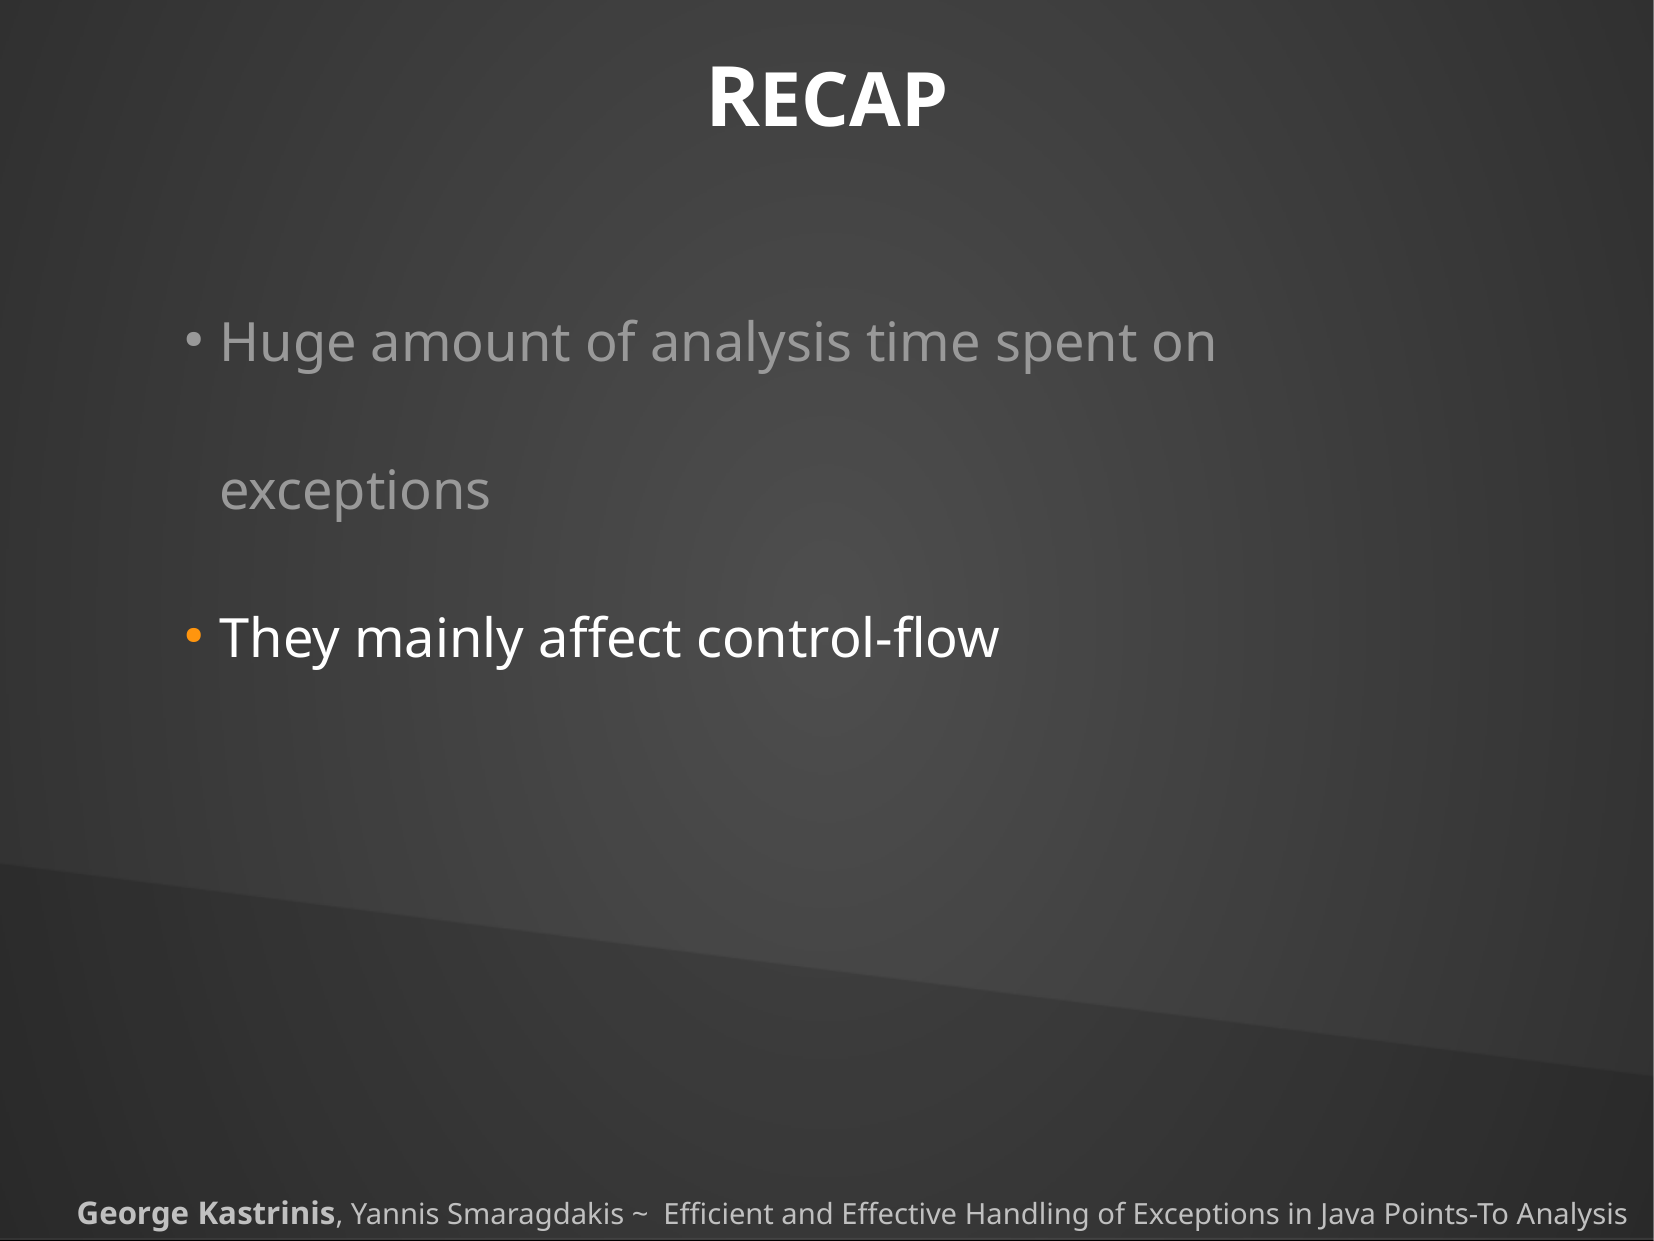

RECAP
Huge amount of analysis time spent on exceptions
They mainly affect control-flow